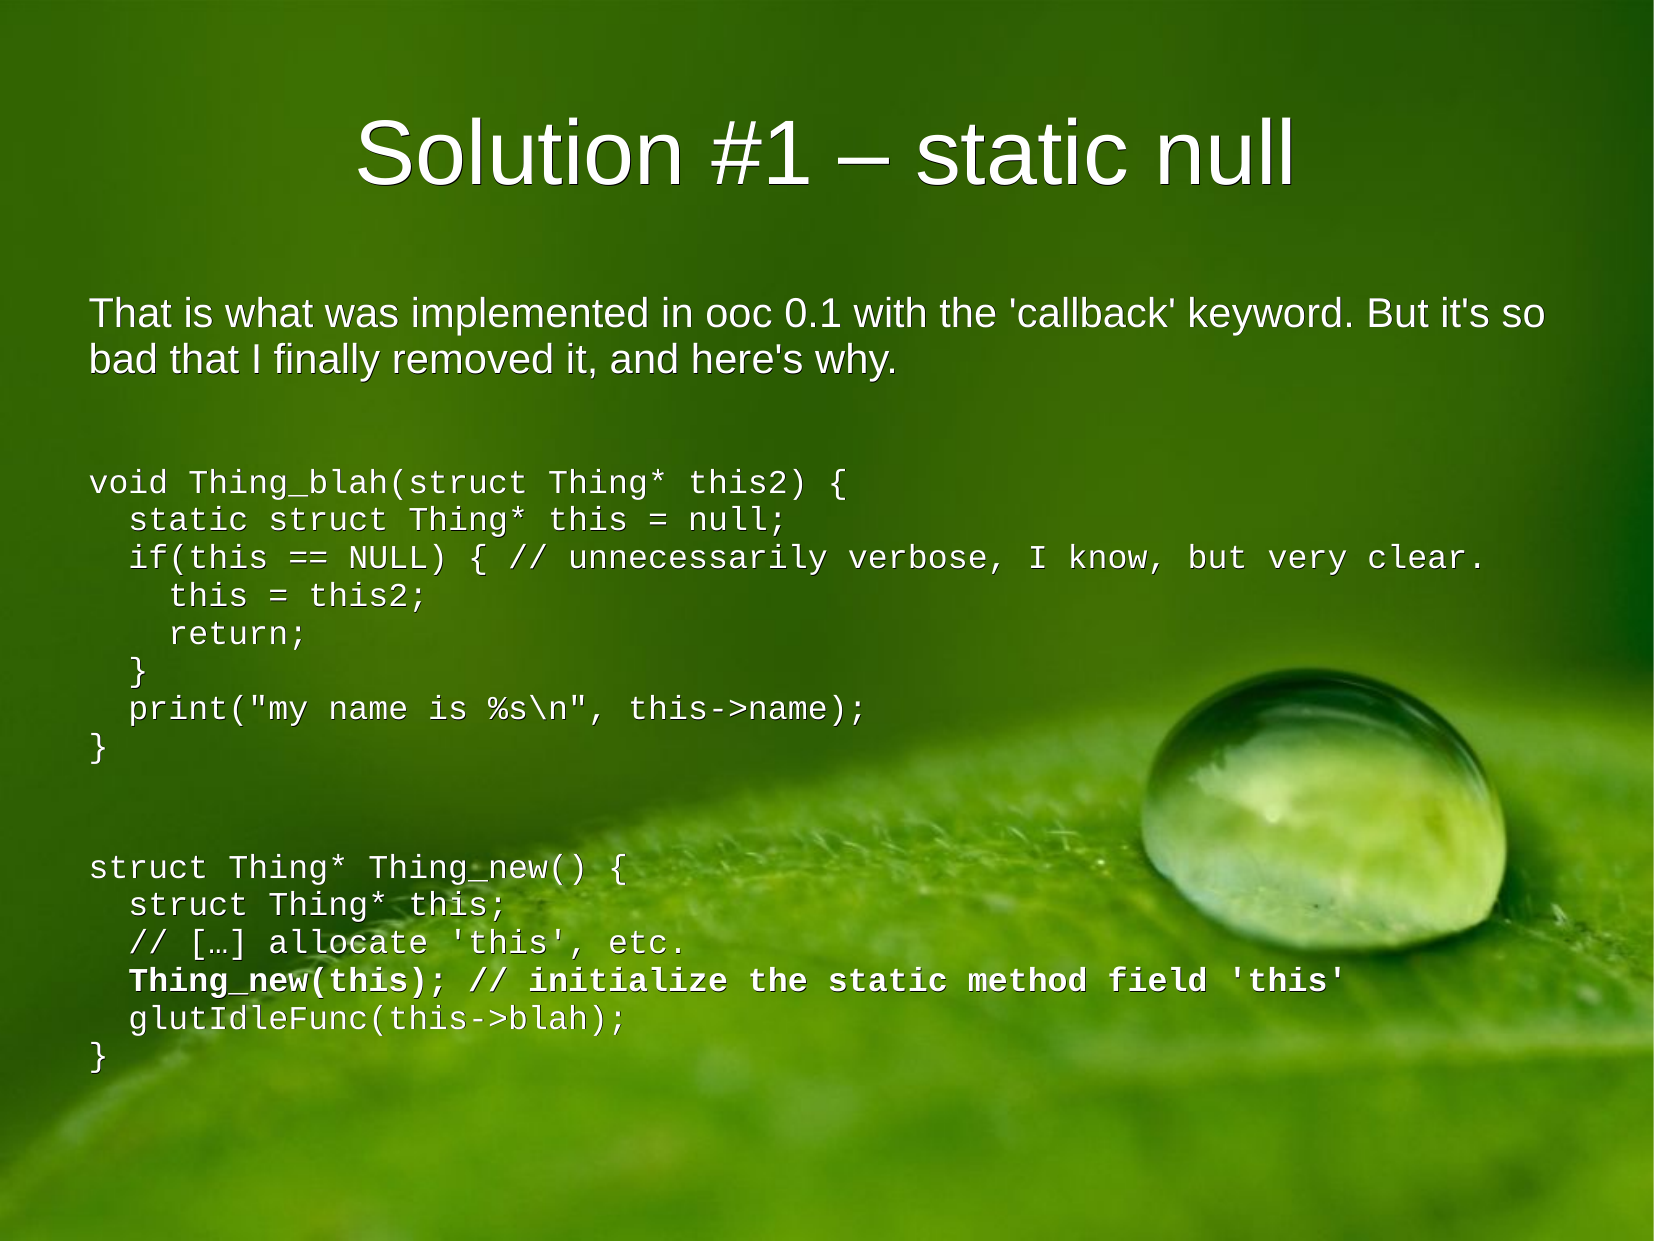

# Solution #1 – static null
That is what was implemented in ooc 0.1 with the 'callback' keyword. But it's so bad that I finally removed it, and here's why.
void Thing_blah(struct Thing* this2) {
 static struct Thing* this = null;
 if(this == NULL) { // unnecessarily verbose, I know, but very clear.
 this = this2;
 return;
 }
 print("my name is %s\n", this->name);
}
struct Thing* Thing_new() {
 struct Thing* this;
 // […] allocate 'this', etc.
 Thing_new(this); // initialize the static method field 'this'
 glutIdleFunc(this->blah);
}